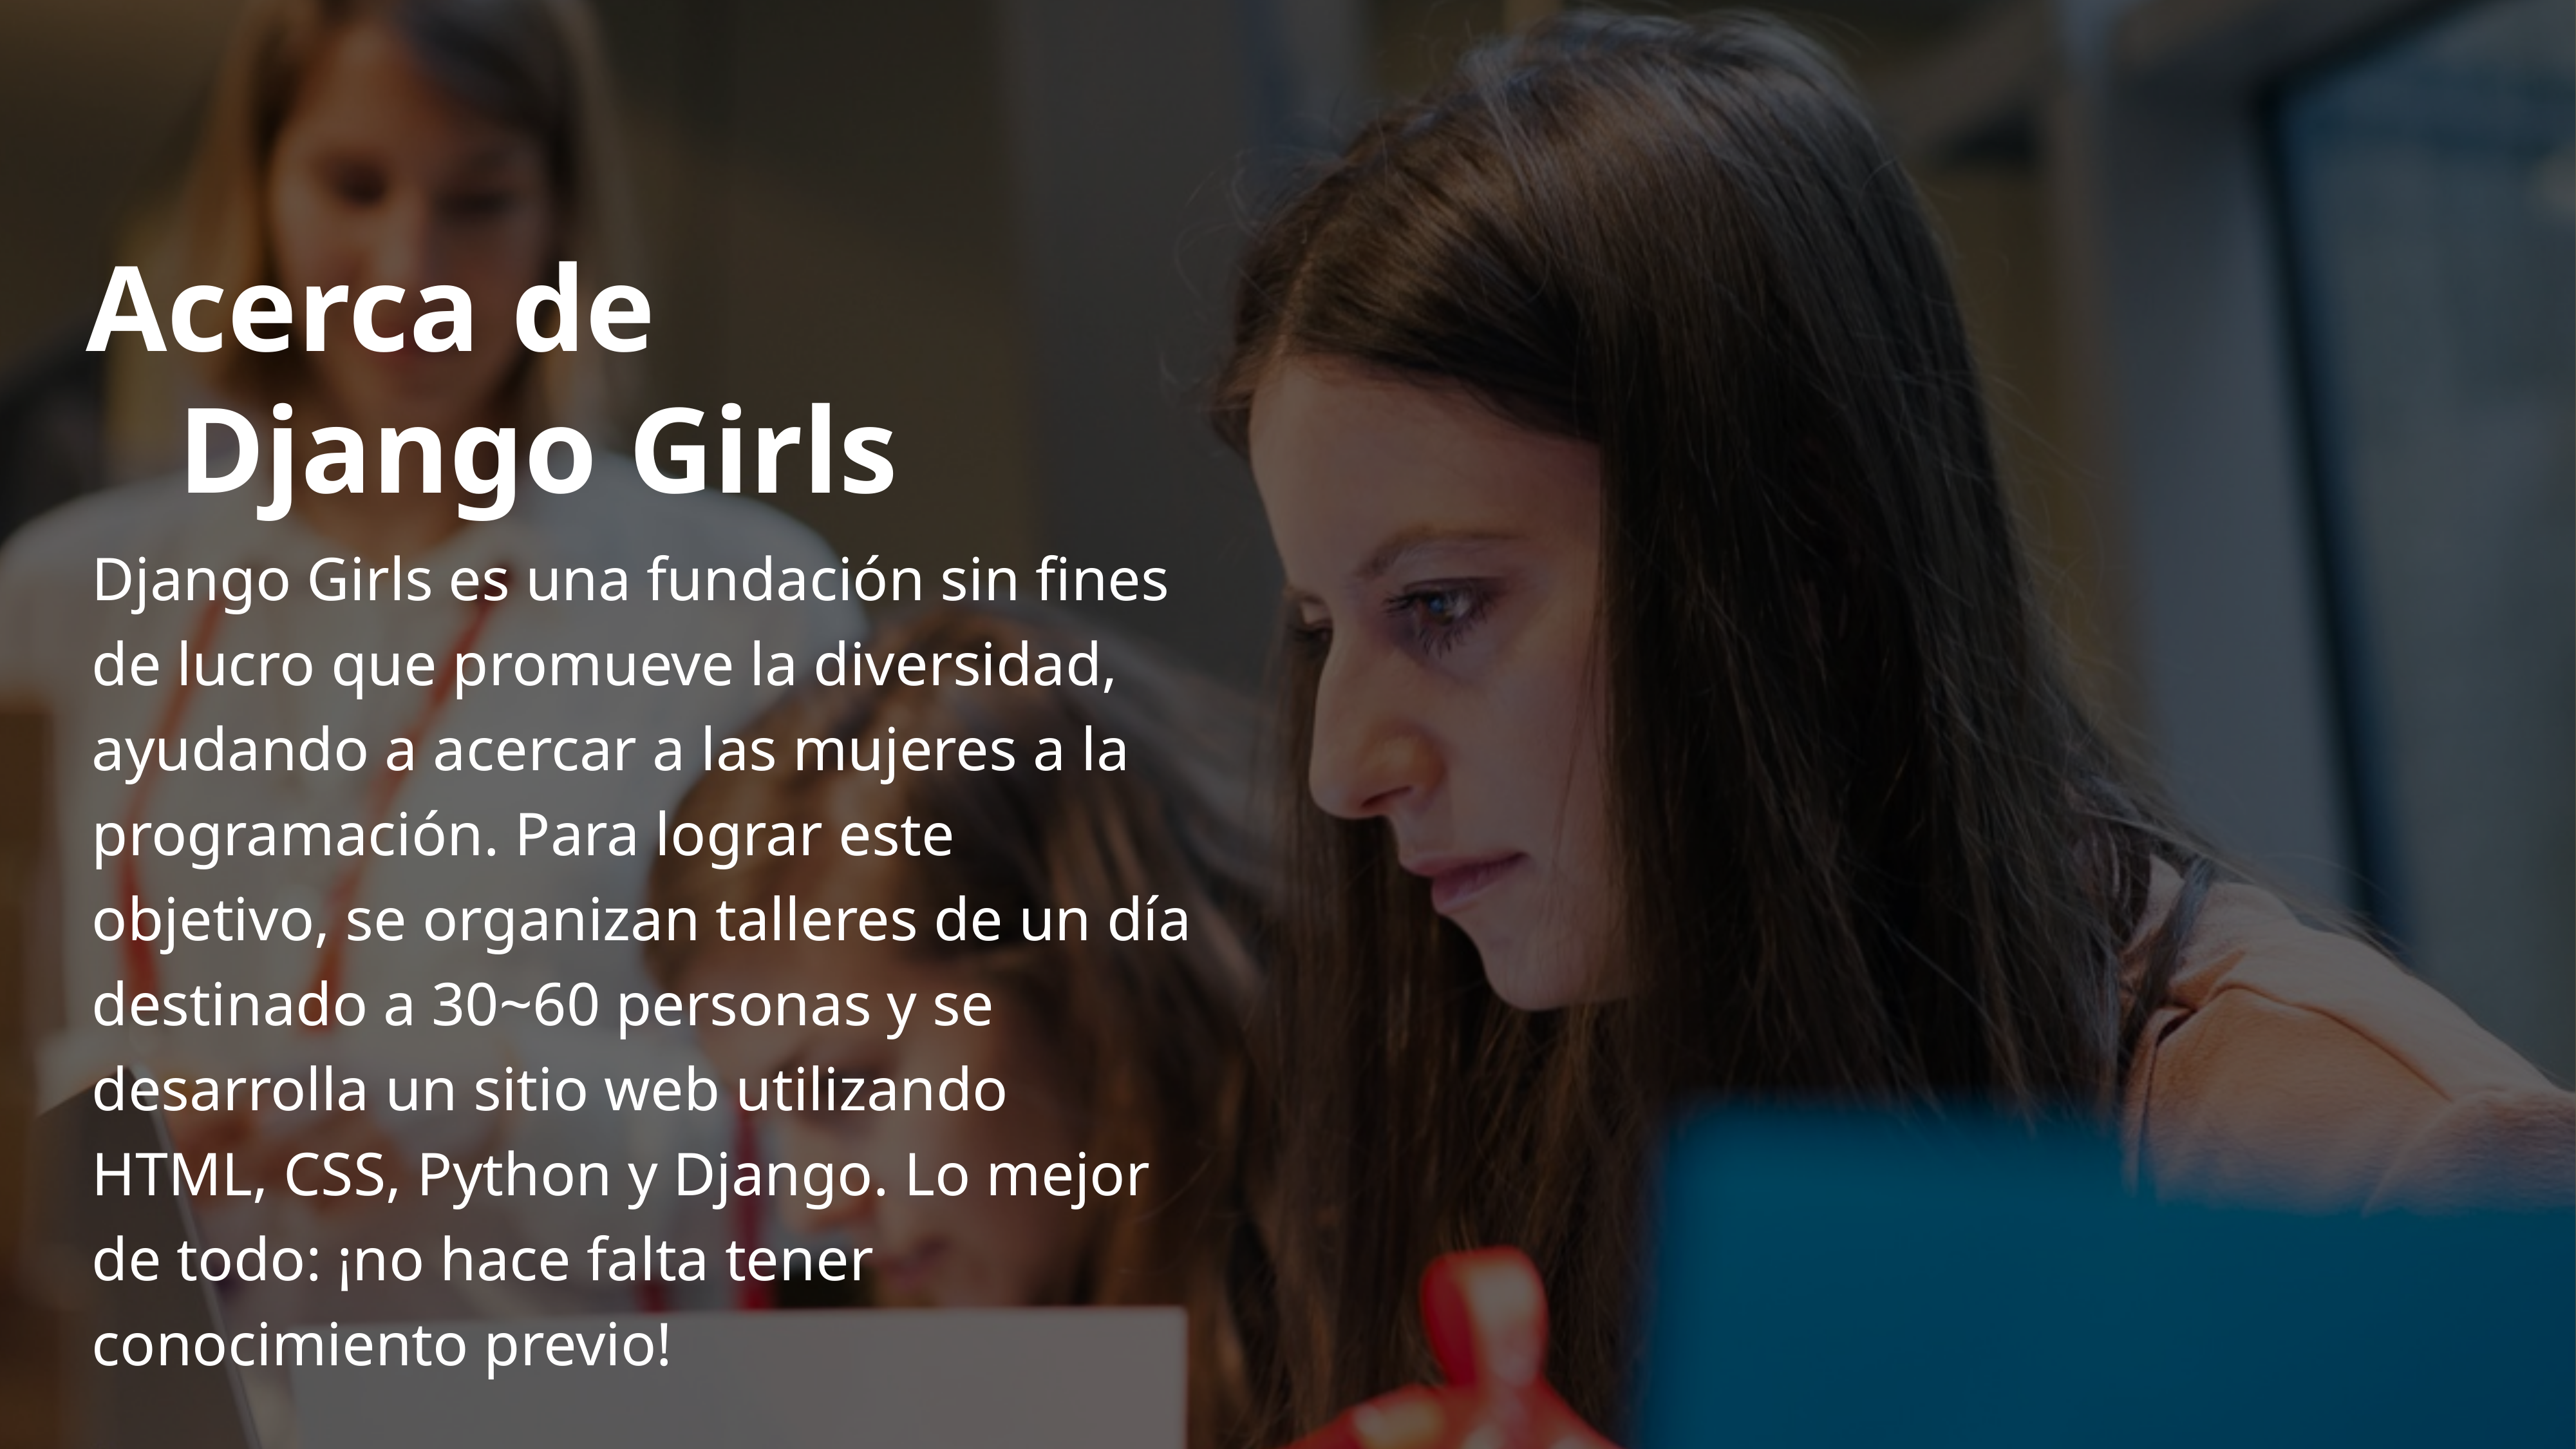

Acerca de
 Django Girls
Django Girls es una fundación sin fines de lucro que promueve la diversidad, ayudando a acercar a las mujeres a la programación. Para lograr este objetivo, se organizan talleres de un día destinado a 30~60 personas y se desarrolla un sitio web utilizando HTML, CSS, Python y Django. Lo mejor de todo: ¡no hace falta tener conocimiento previo!